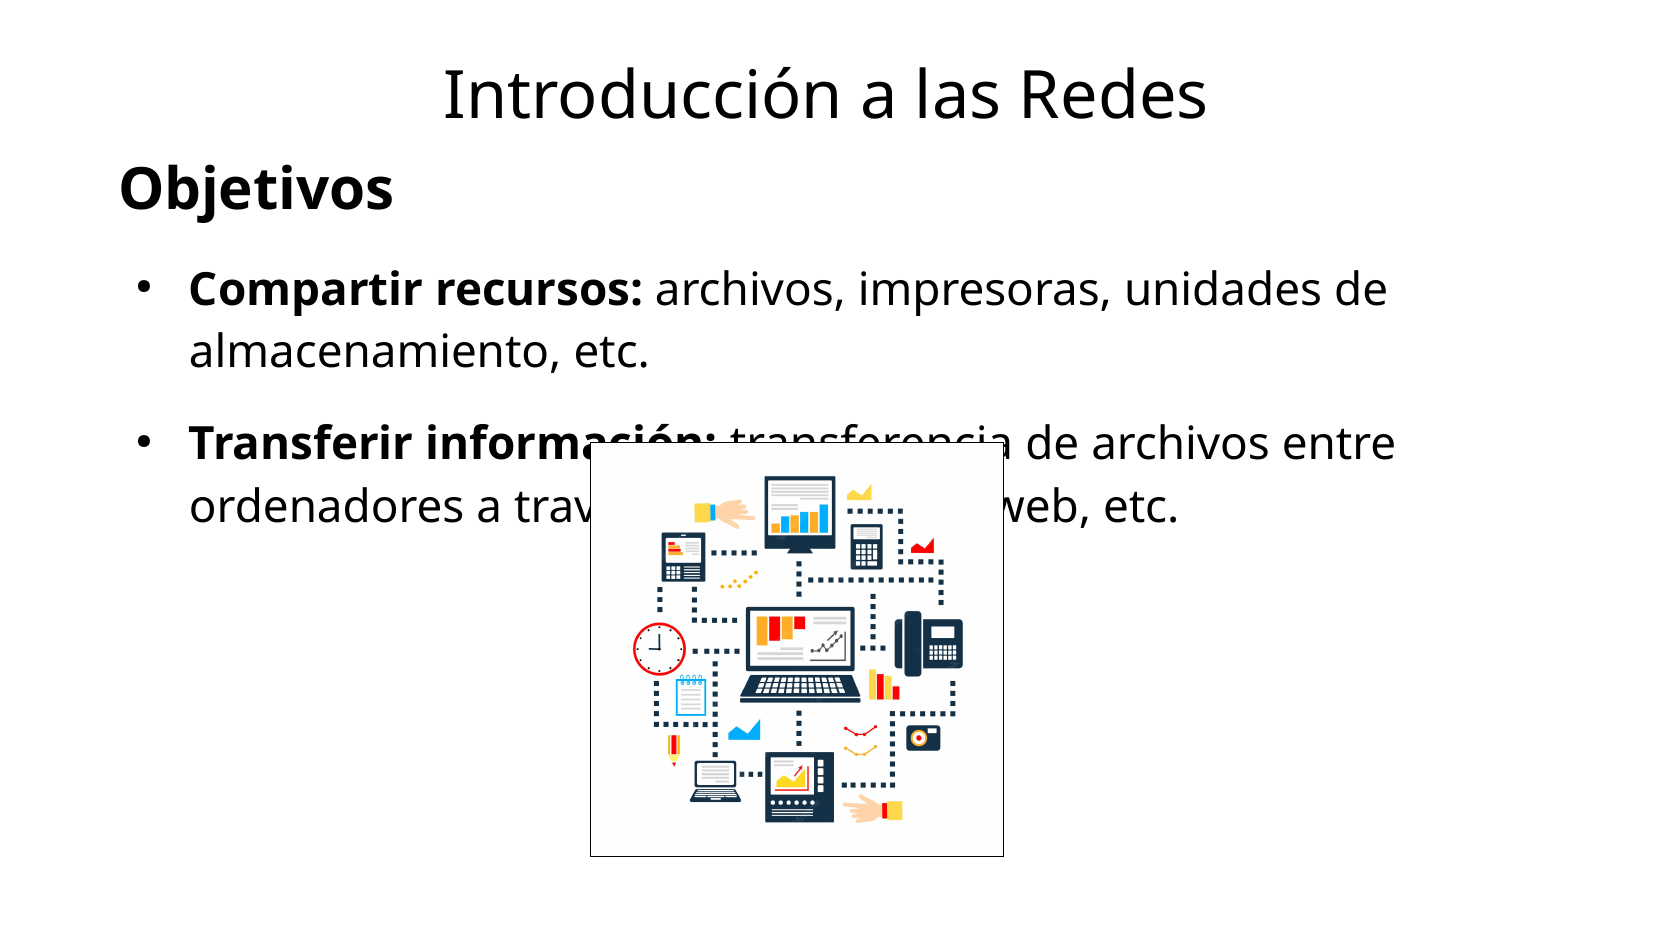

# Introducción a las Redes
Objetivos
Compartir recursos: archivos, impresoras, unidades de almacenamiento, etc.
Transferir información: transferencia de archivos entre ordenadores a través de email, sitios web, etc.